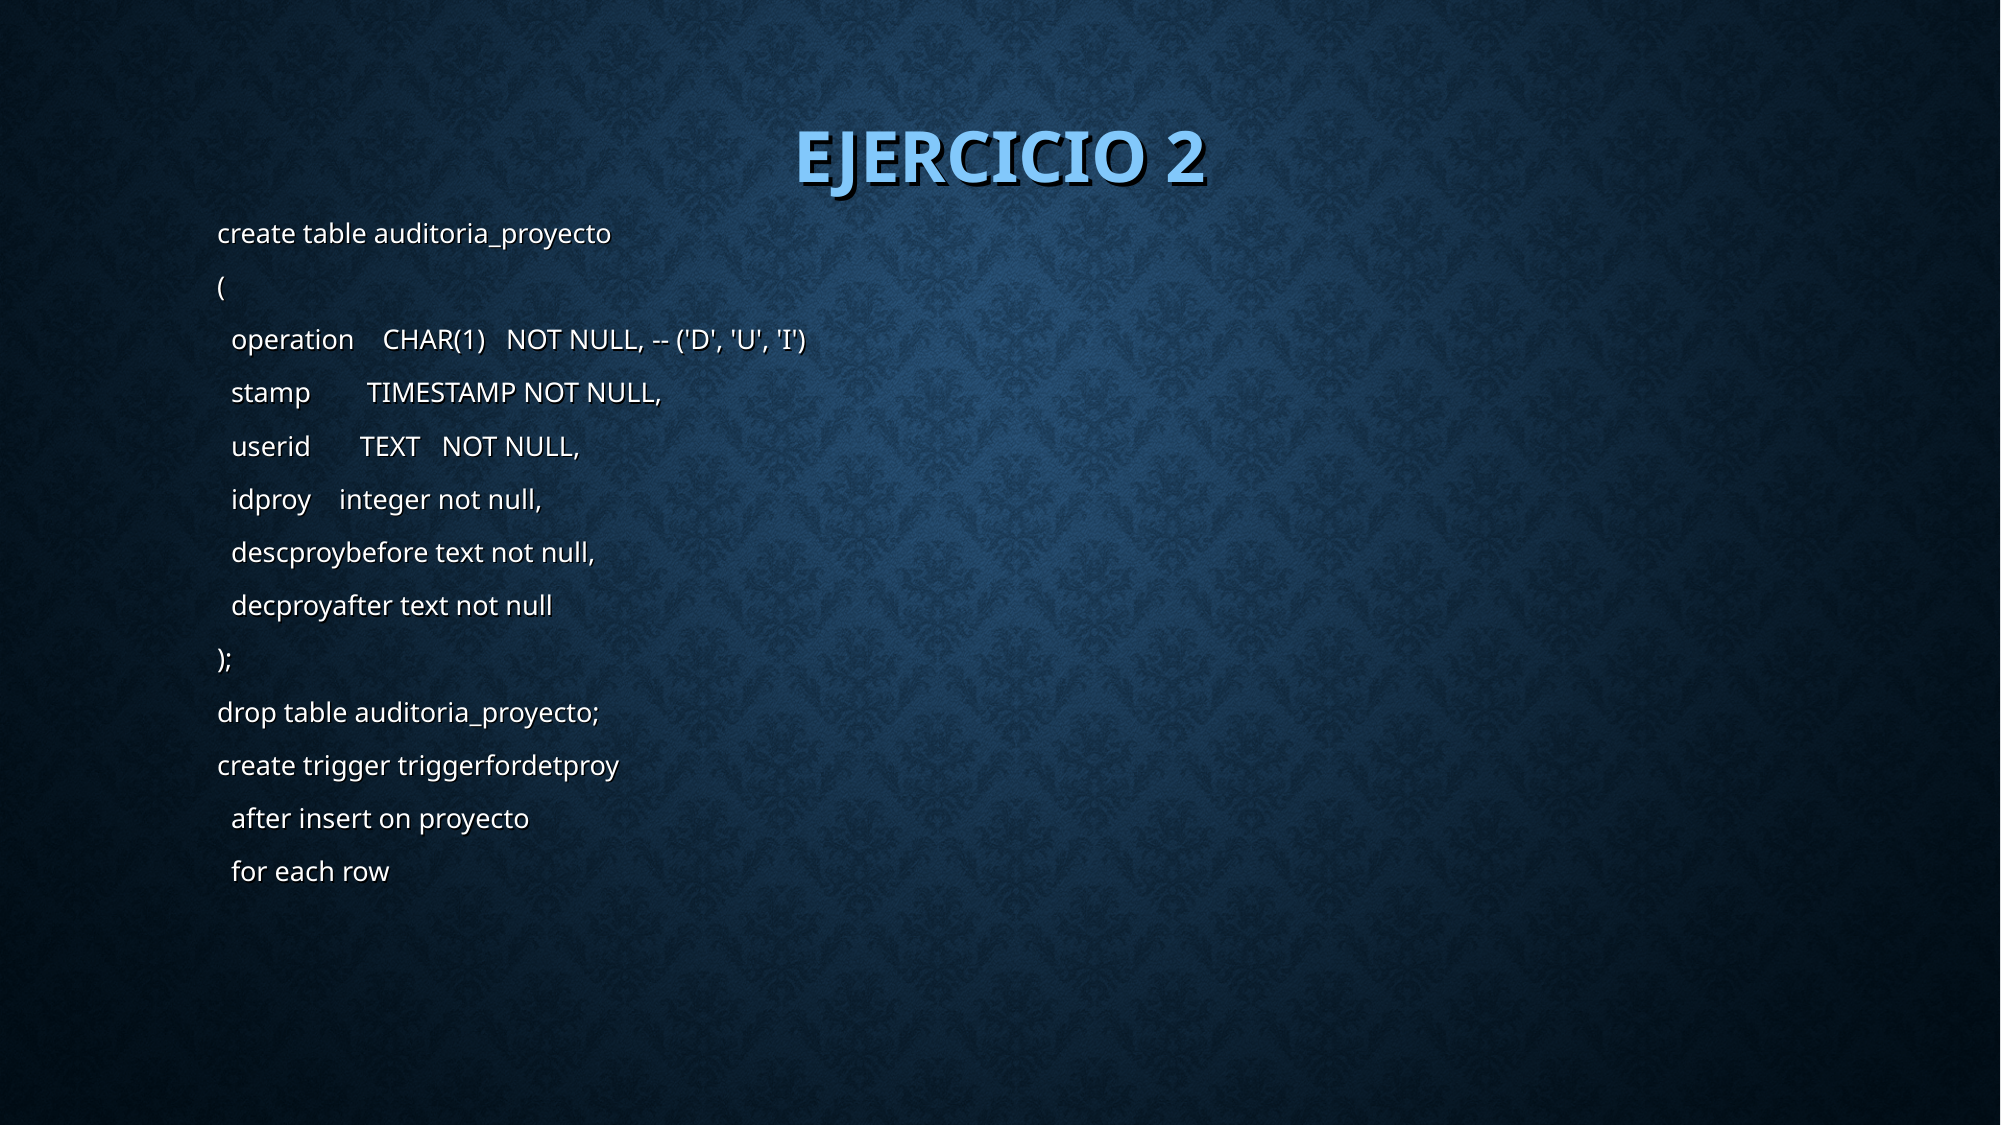

# Ejercicio 2
create table auditoria_proyecto
(
 operation CHAR(1) NOT NULL, -- ('D', 'U', 'I')
 stamp TIMESTAMP NOT NULL,
 userid TEXT NOT NULL,
 idproy integer not null,
 descproybefore text not null,
 decproyafter text not null
);
drop table auditoria_proyecto;
create trigger triggerfordetproy
 after insert on proyecto
 for each row